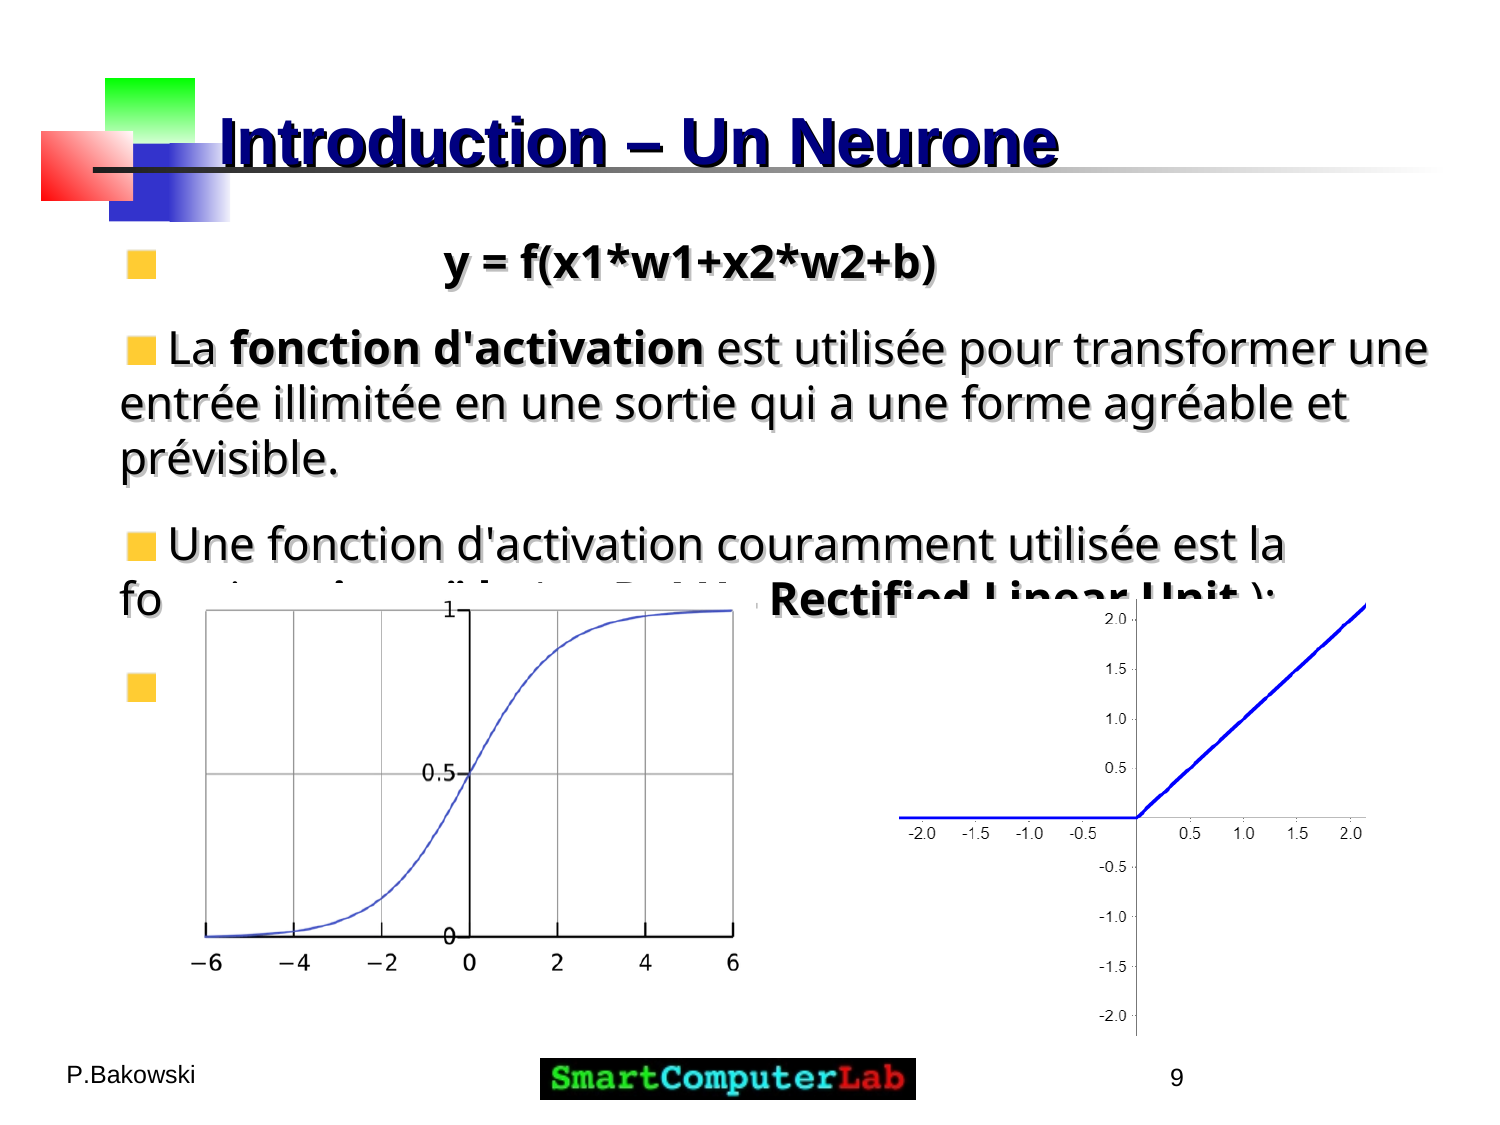

# Introduction – Un Neurone
 y = f(x1*w1+x2*w2+b)
 La fonction d'activation est utilisée pour transformer une entrée illimitée en une sortie qui a une forme agréable et prévisible.
 Une fonction d'activation couramment utilisée est la fonction sigmoïde (ou ReLU - Rectified Linear Unit ):
9